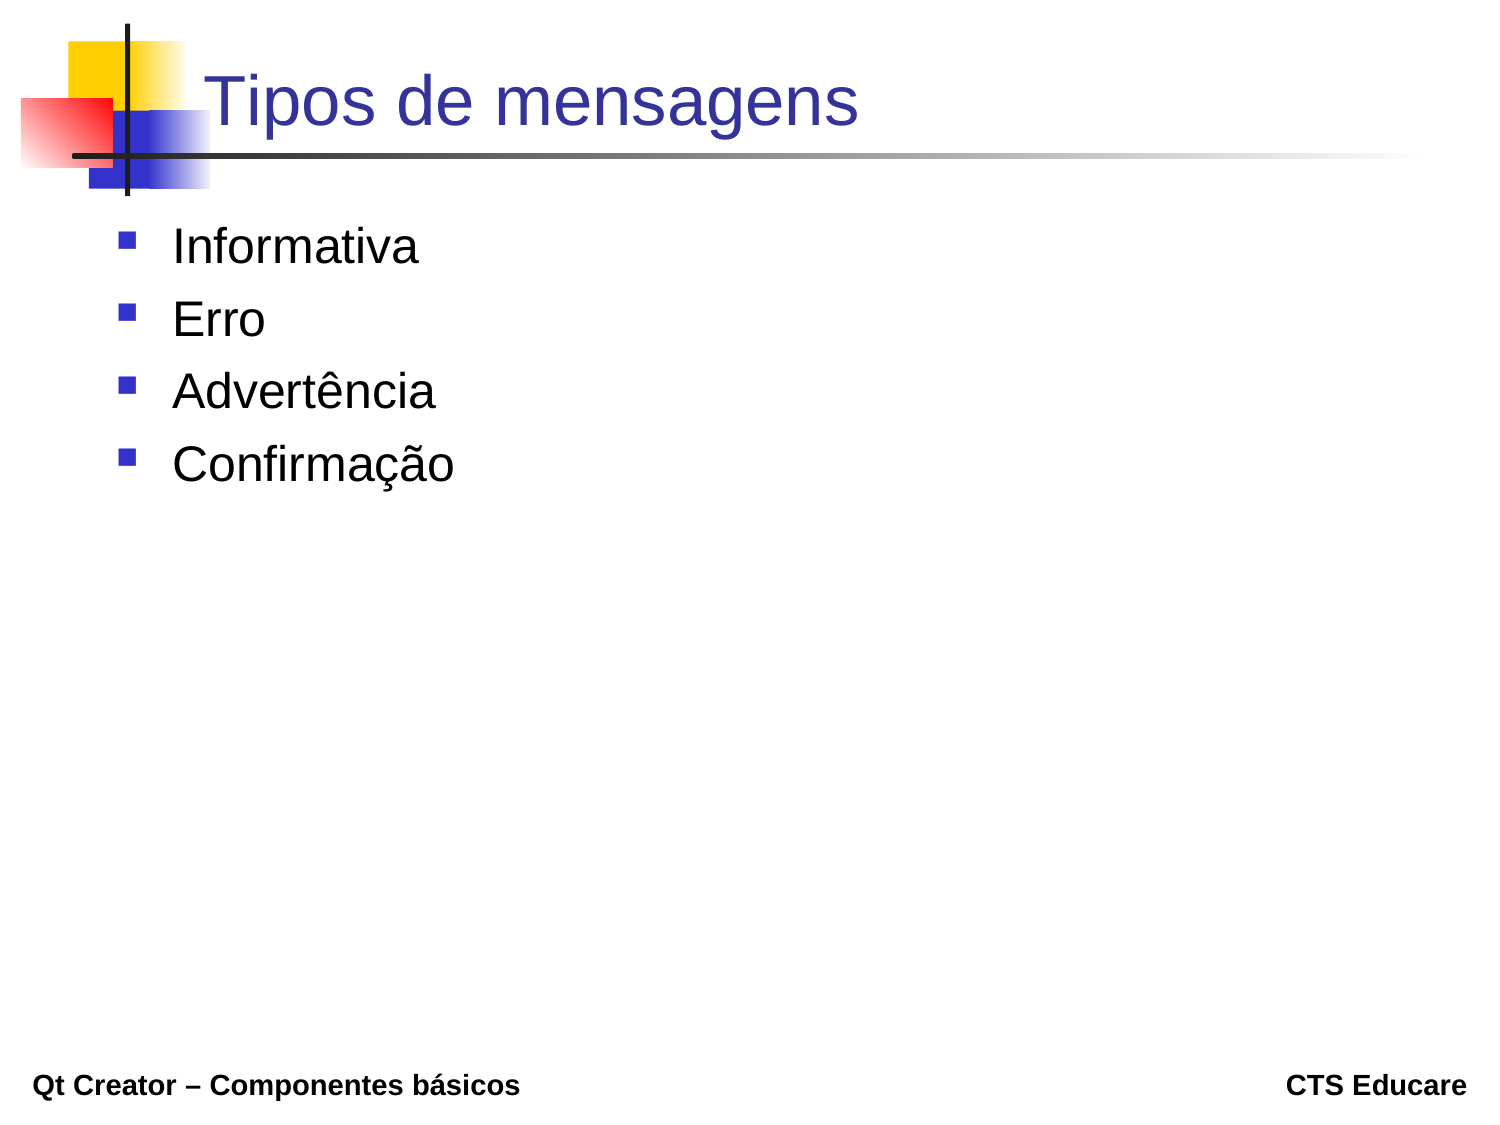

# Tipos de mensagens
Informativa
Erro
Advertência
Confirmação